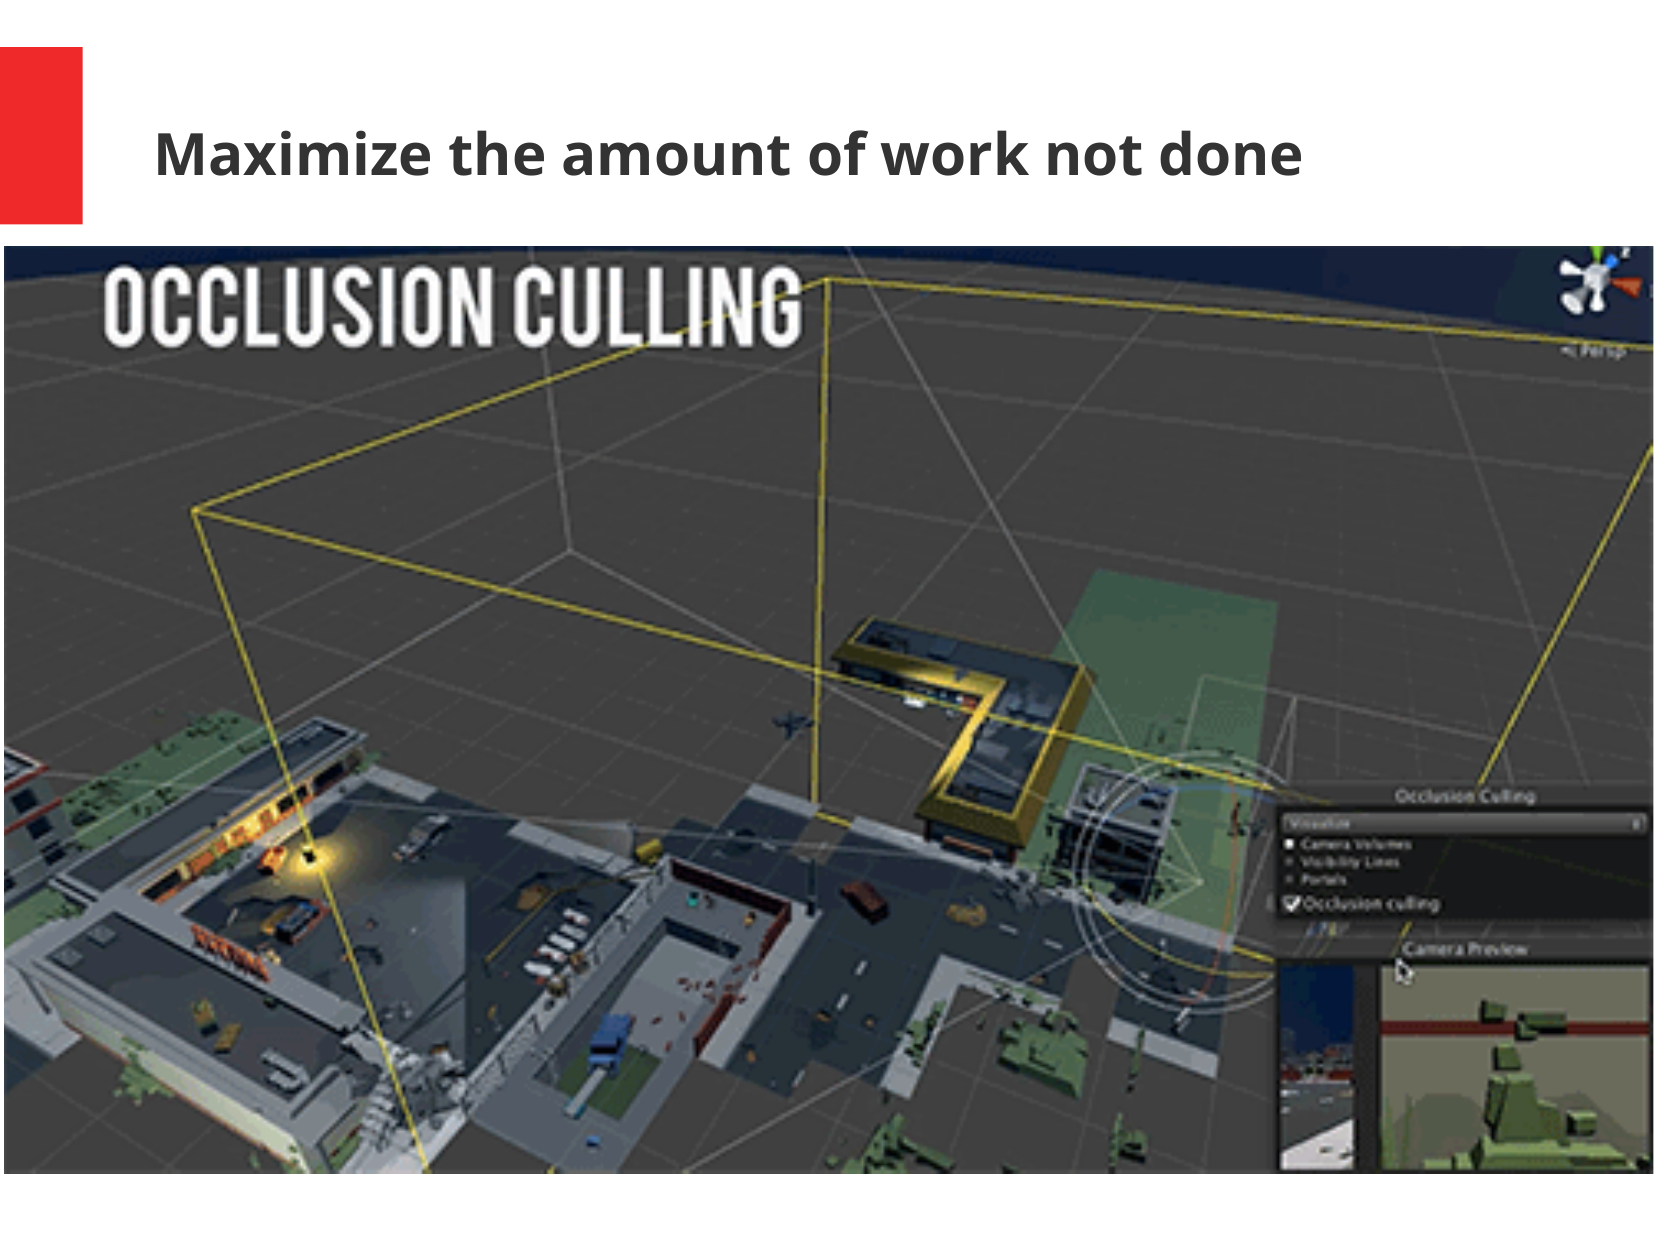

# Maximize the amount of work not done
22